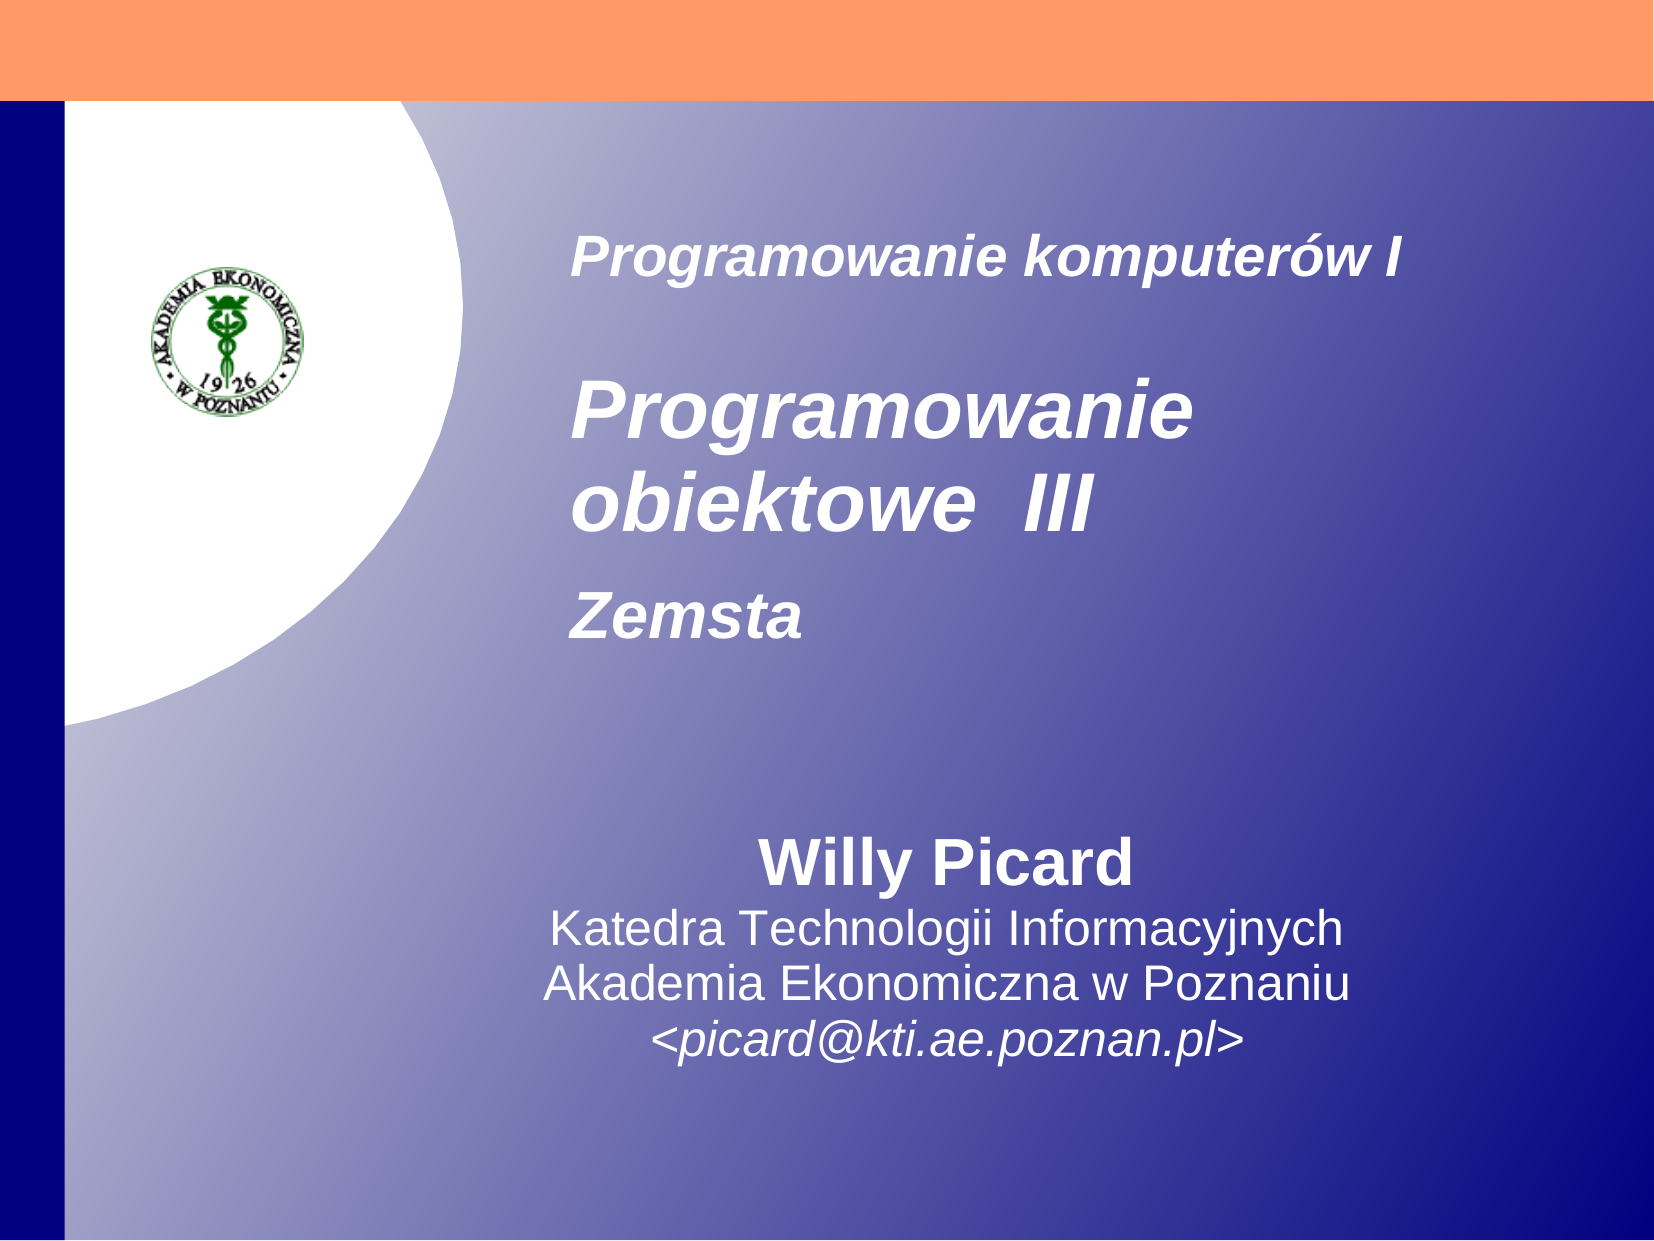

# Programowanie komputerów I Programowanie obiektowe III Zemsta